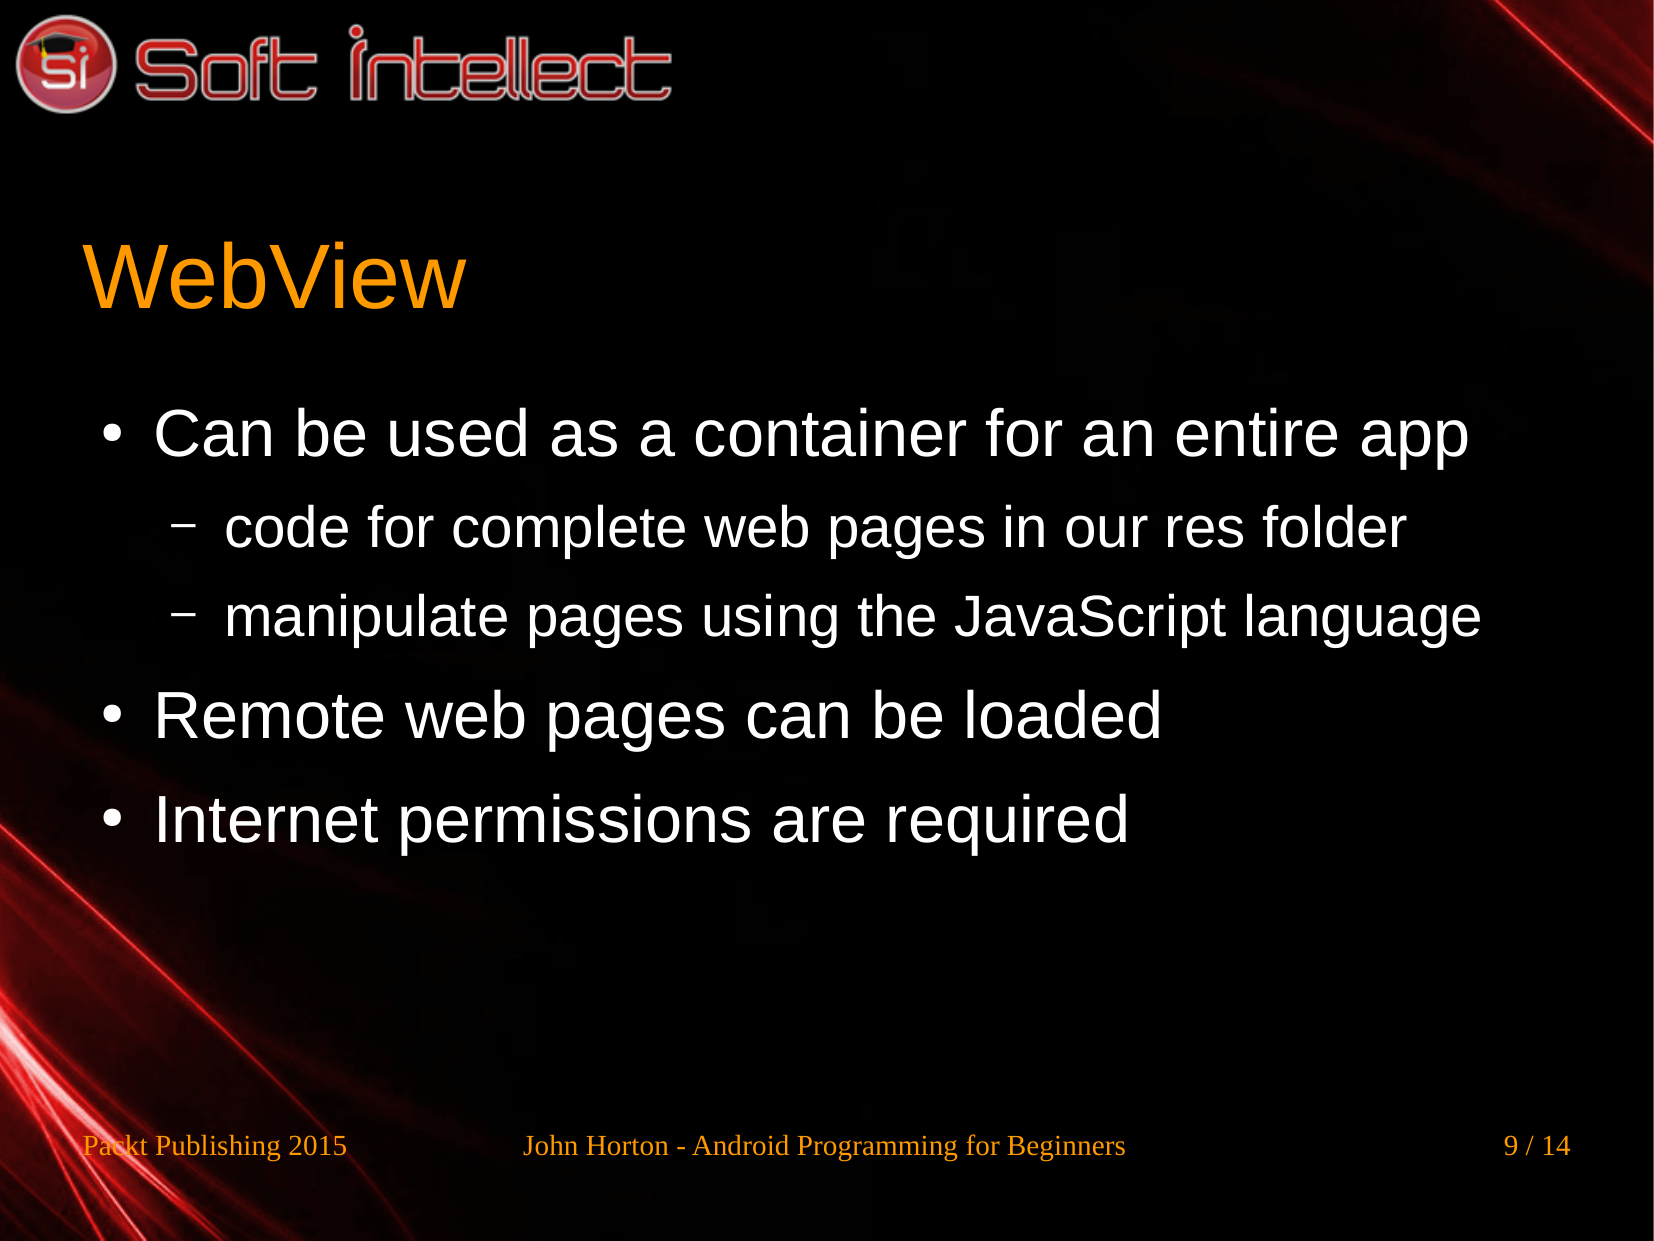

# WebView
Can be used as a container for an entire app
code for complete web pages in our res folder
manipulate pages using the JavaScript language
Remote web pages can be loaded
Internet permissions are required
Packt Publishing 2015
John Horton - Android Programming for Beginners
9